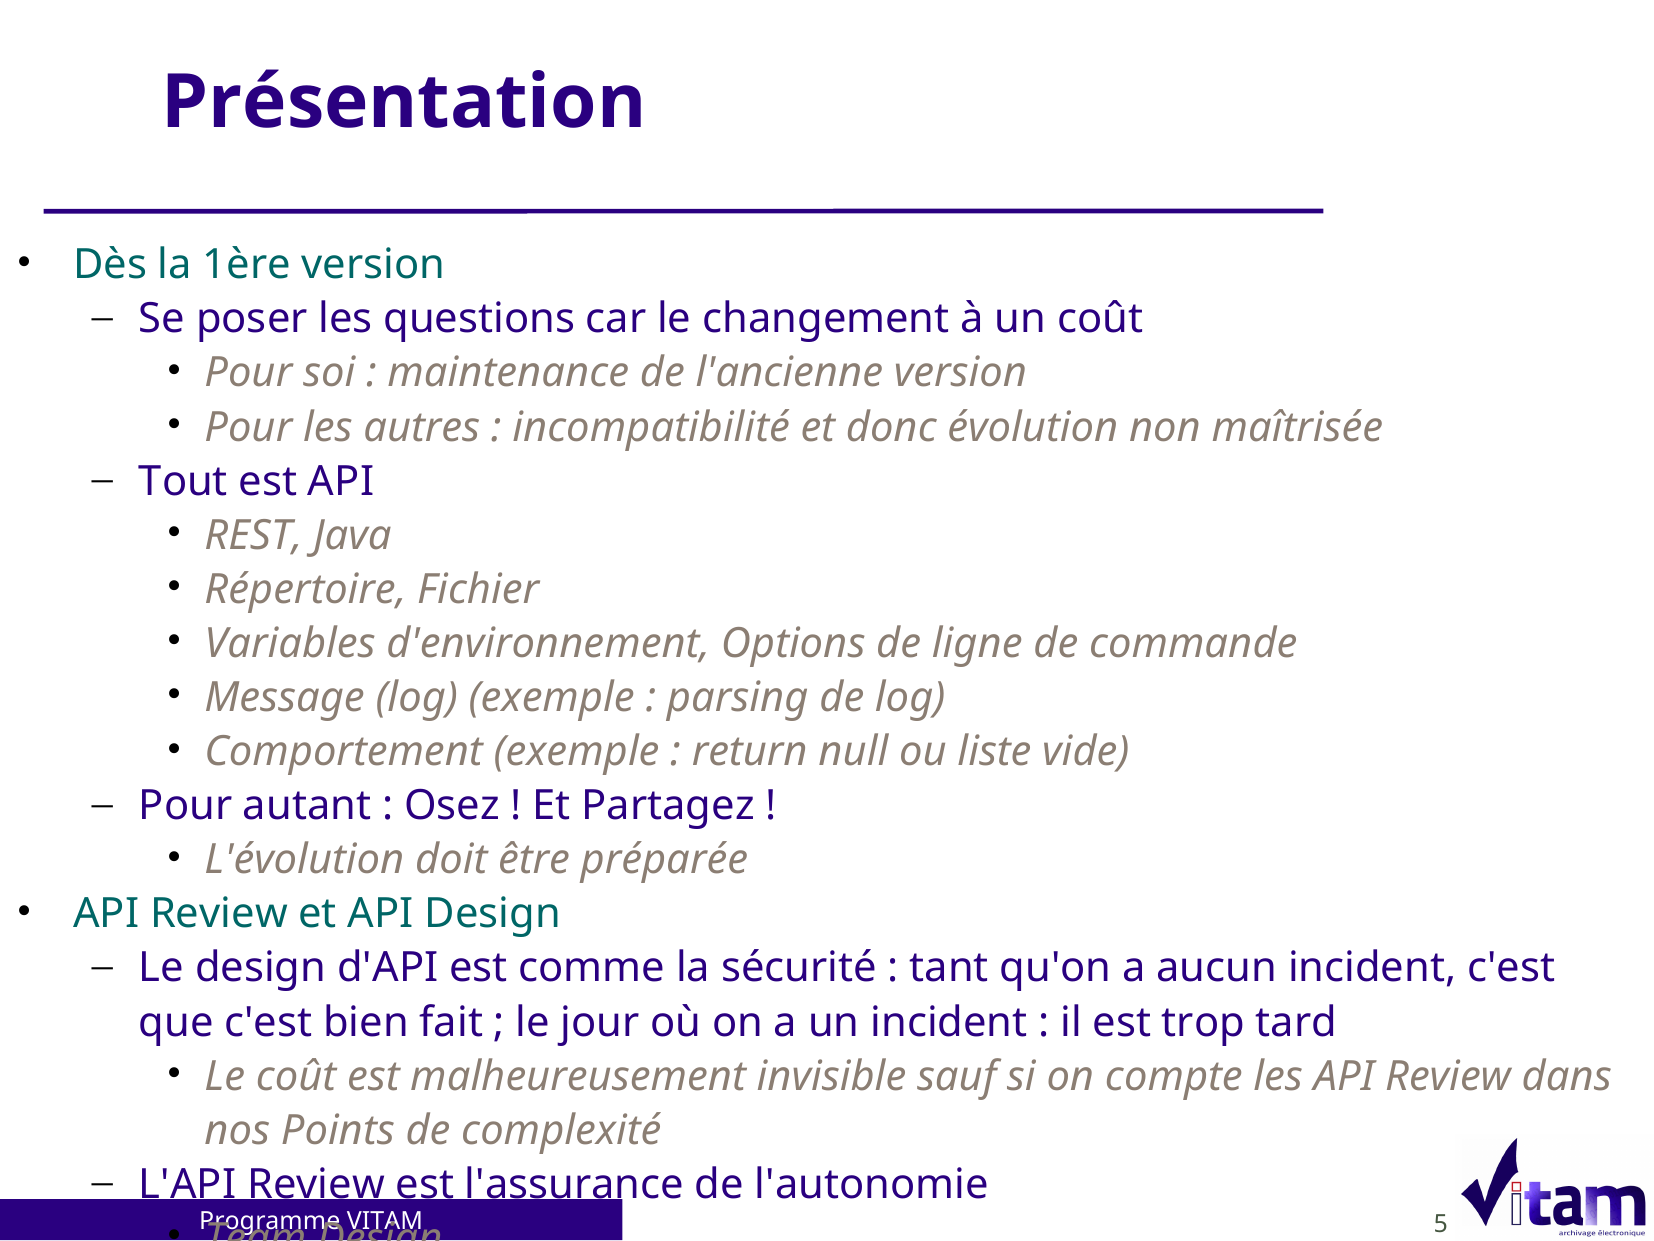

# Présentation
Dès la 1ère version
Se poser les questions car le changement à un coût
Pour soi : maintenance de l'ancienne version
Pour les autres : incompatibilité et donc évolution non maîtrisée
Tout est API
REST, Java
Répertoire, Fichier
Variables d'environnement, Options de ligne de commande
Message (log) (exemple : parsing de log)
Comportement (exemple : return null ou liste vide)
Pour autant : Osez ! Et Partagez !
L'évolution doit être préparée
API Review et API Design
Le design d'API est comme la sécurité : tant qu'on a aucun incident, c'est que c'est bien fait ; le jour où on a un incident : il est trop tard
Le coût est malheureusement invisible sauf si on compte les API Review dans nos Points de complexité
L'API Review est l'assurance de l'autonomie
Team Design
5